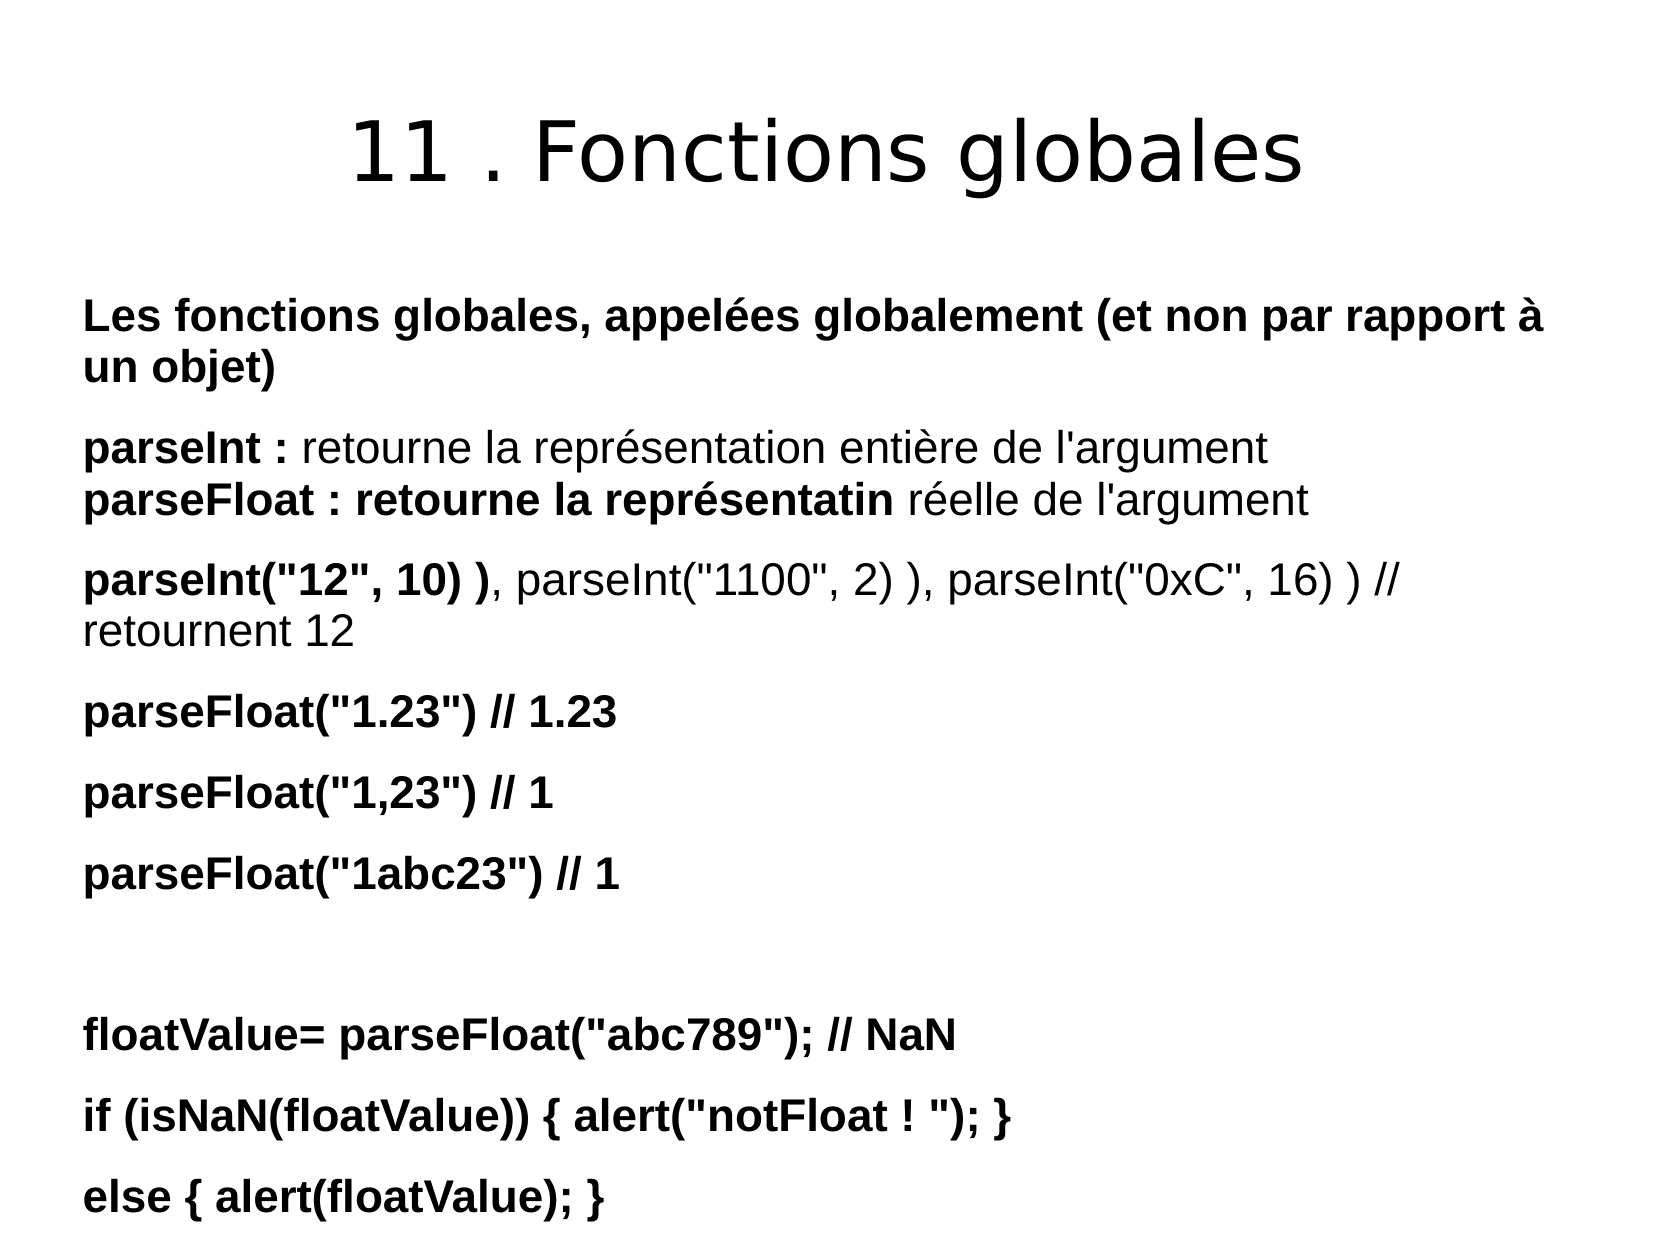

# 11 . Fonctions globales
Les fonctions globales, appelées globalement (et non par rapport à un objet)
parseInt : retourne la représentation entière de l'argument
parseFloat : retourne la représentatin réelle de l'argument
parseInt("12", 10) ), parseInt("1100", 2) ), parseInt("0xC", 16) ) // retournent 12
parseFloat("1.23") // 1.23
parseFloat("1,23") // 1
parseFloat("1abc23") // 1
floatValue= parseFloat("abc789"); // NaN
if (isNaN(floatValue)) { alert("notFloat ! "); }
else { alert(floatValue); }